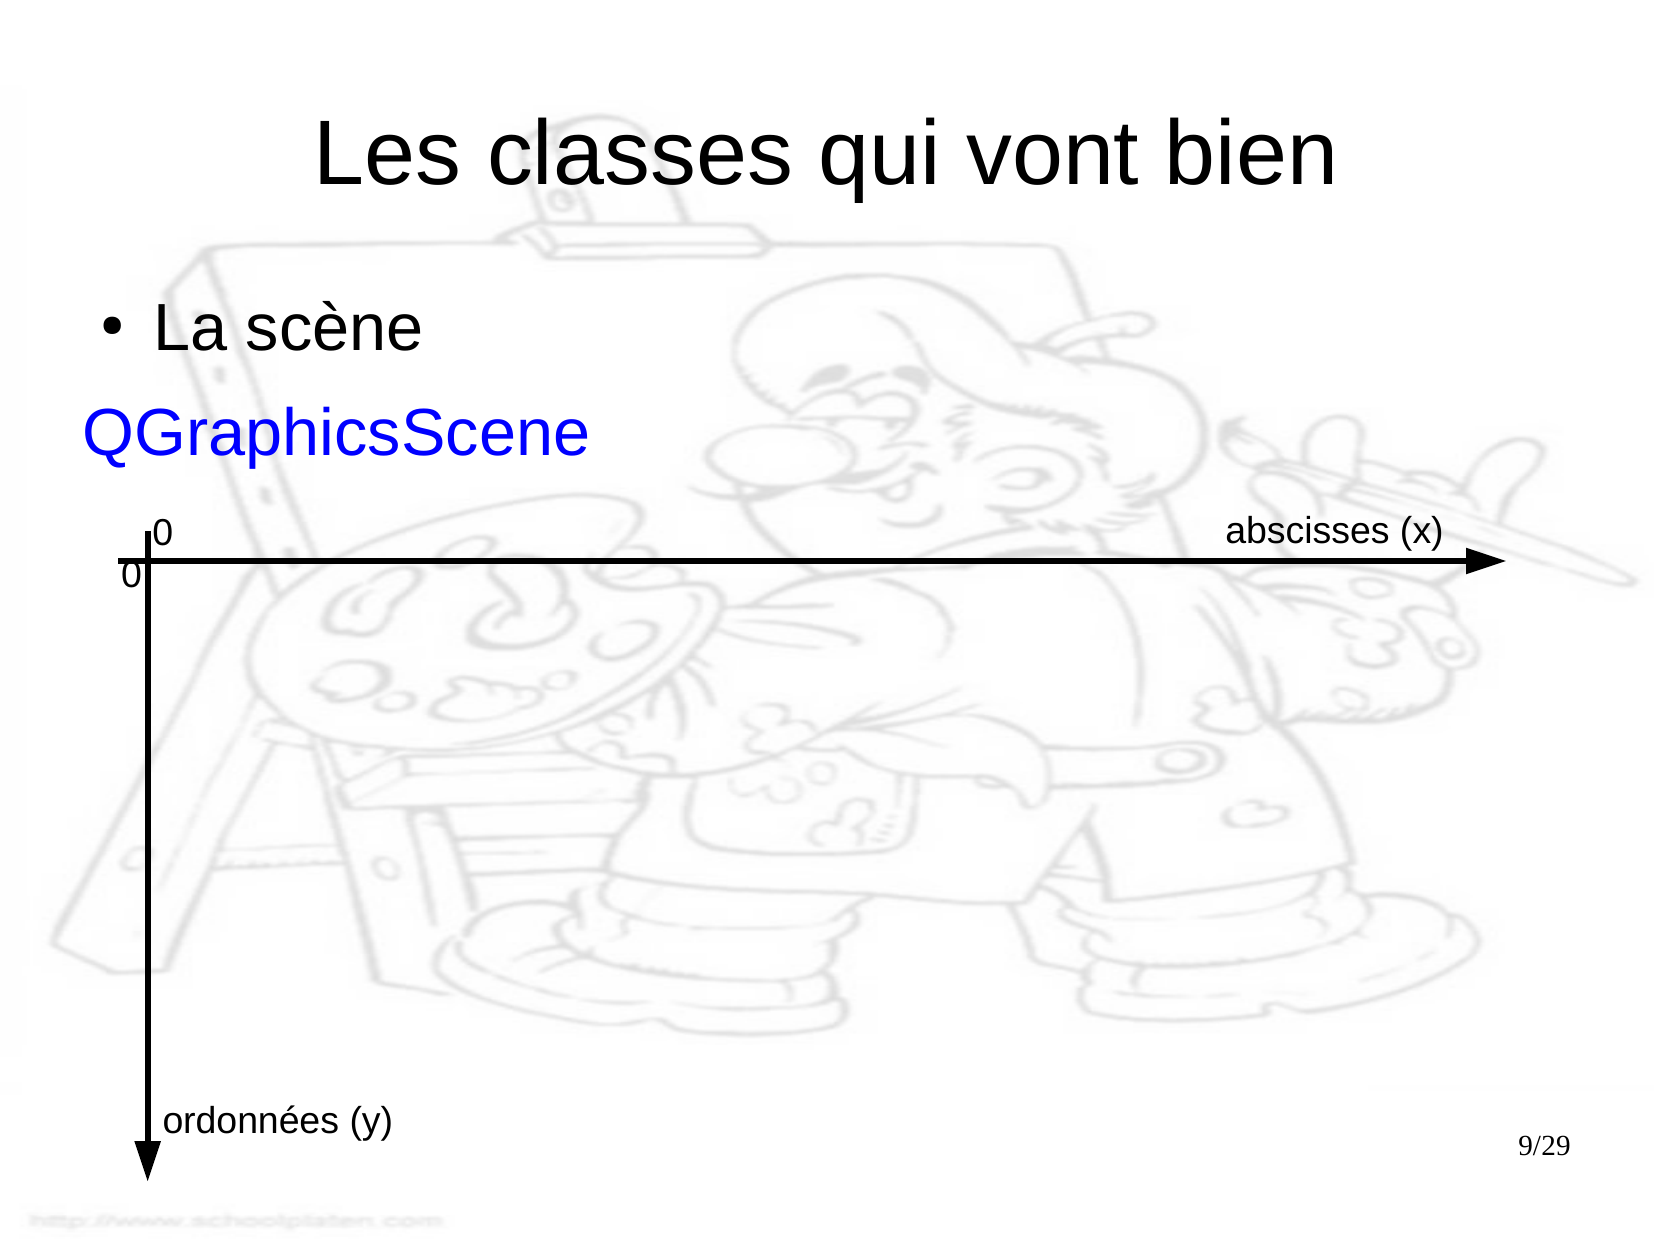

# Les classes qui vont bien
La scène
QGraphicsScene
abscisses (x)
 0
0
ordonnées (y)
9